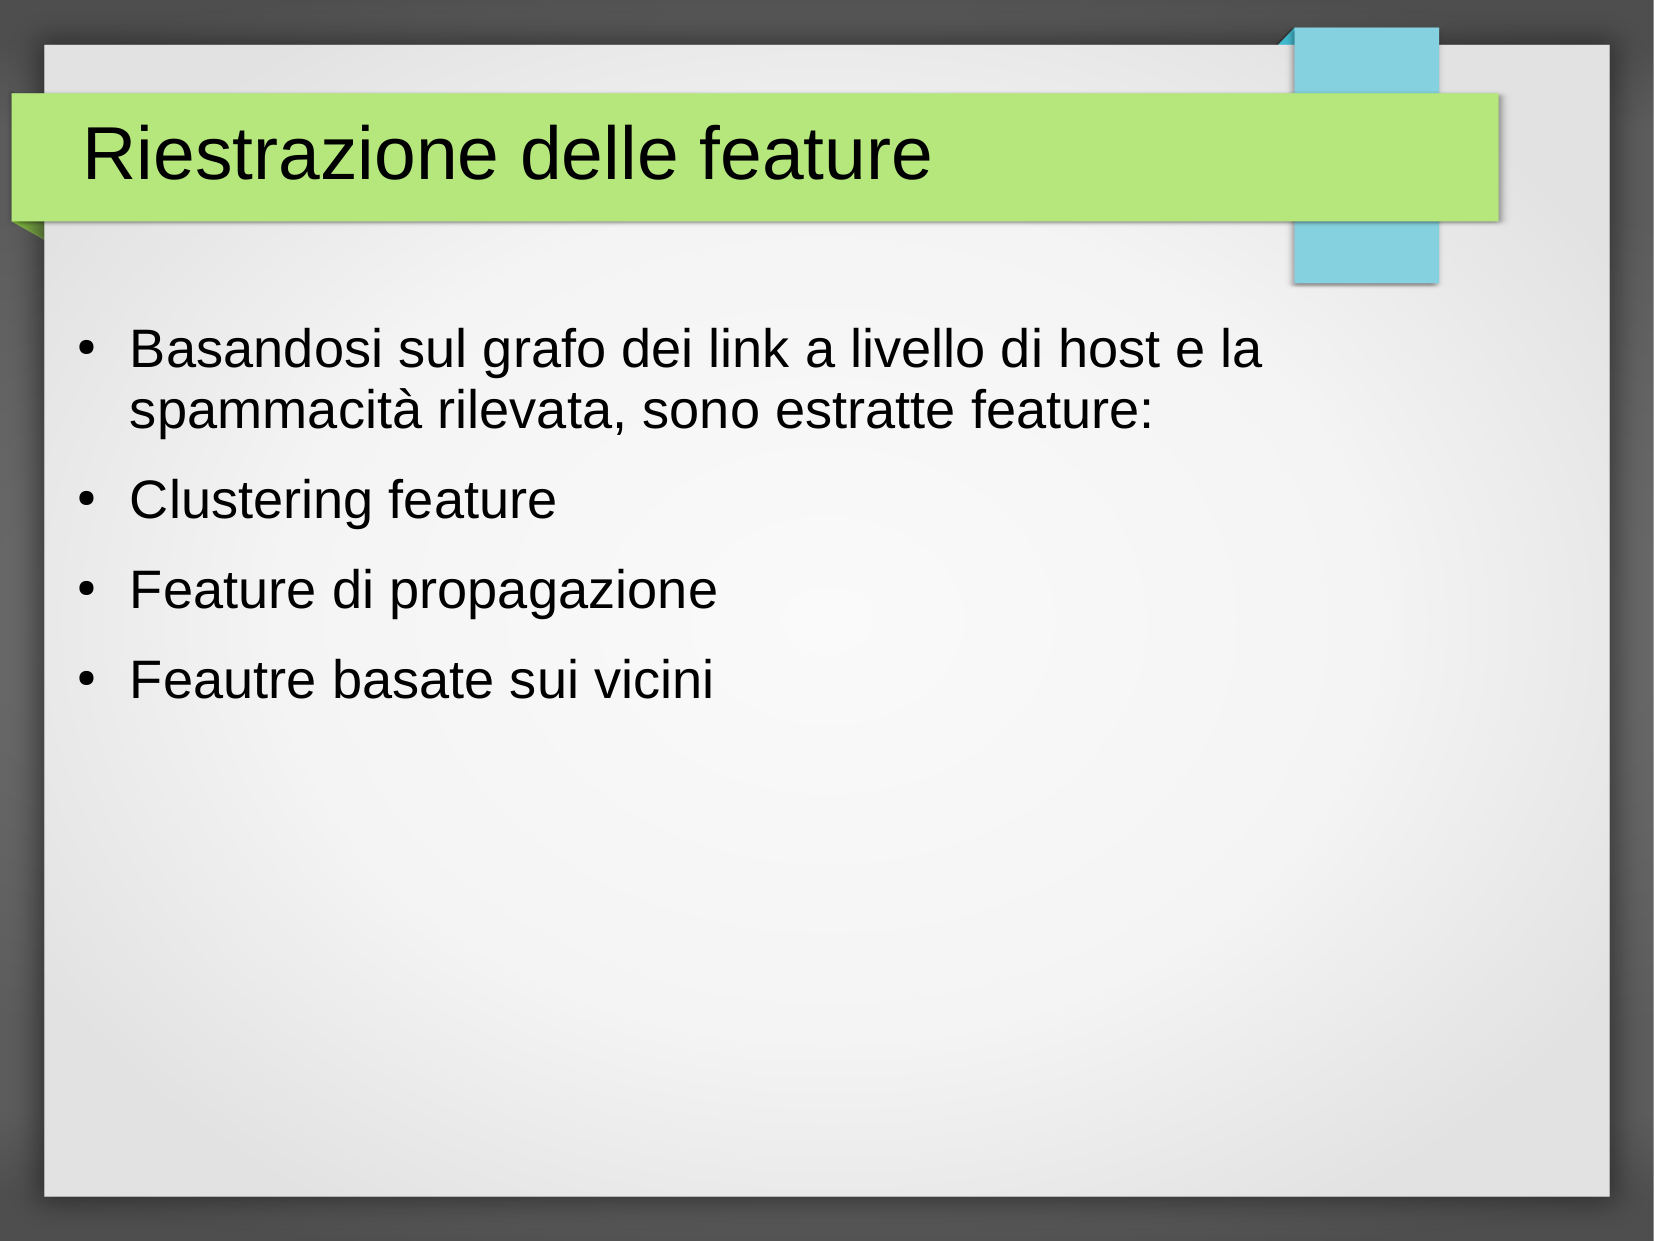

# Riestrazione delle feature
Basandosi sul grafo dei link a livello di host e la spammacità rilevata, sono estratte feature:
Clustering feature
Feature di propagazione
Feautre basate sui vicini